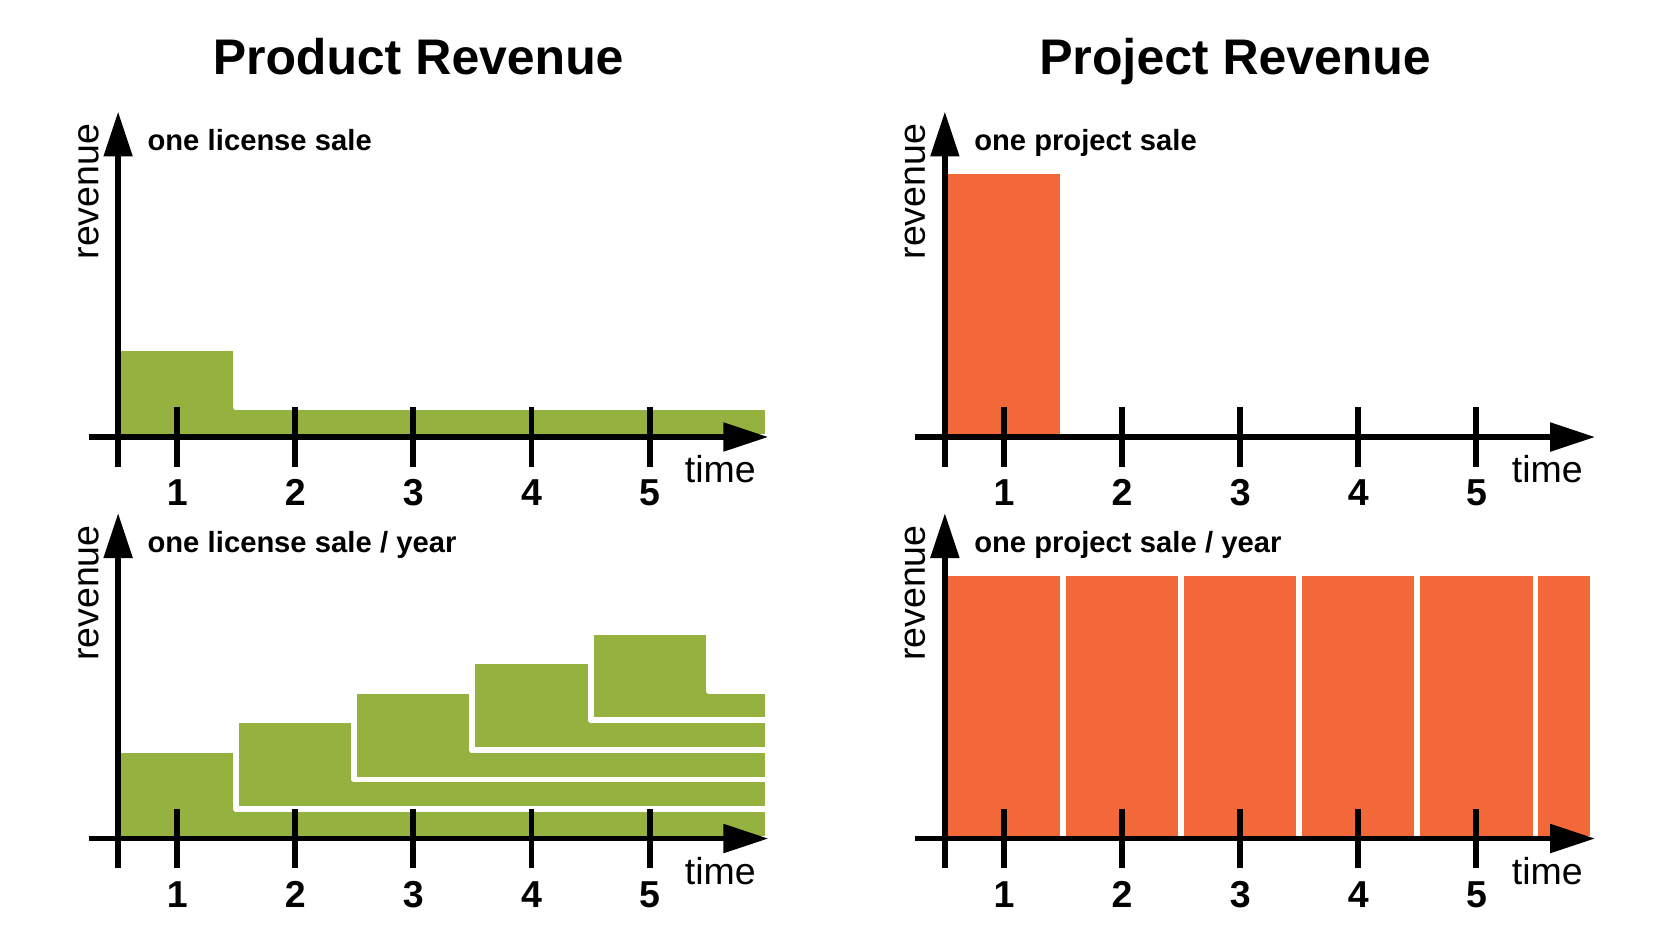

# Product Revenue
Project Revenue
revenue
1
2
3
4
5
time
one license sale
revenue
1
2
3
4
5
time
one project sale
revenue
time
1
2
3
4
5
one license sale / year
revenue
1
2
3
4
5
time
one project sale / year
Free / Libre and Open Source Software
© 2019 Dirk Riehle - Some Rights Reserved
22